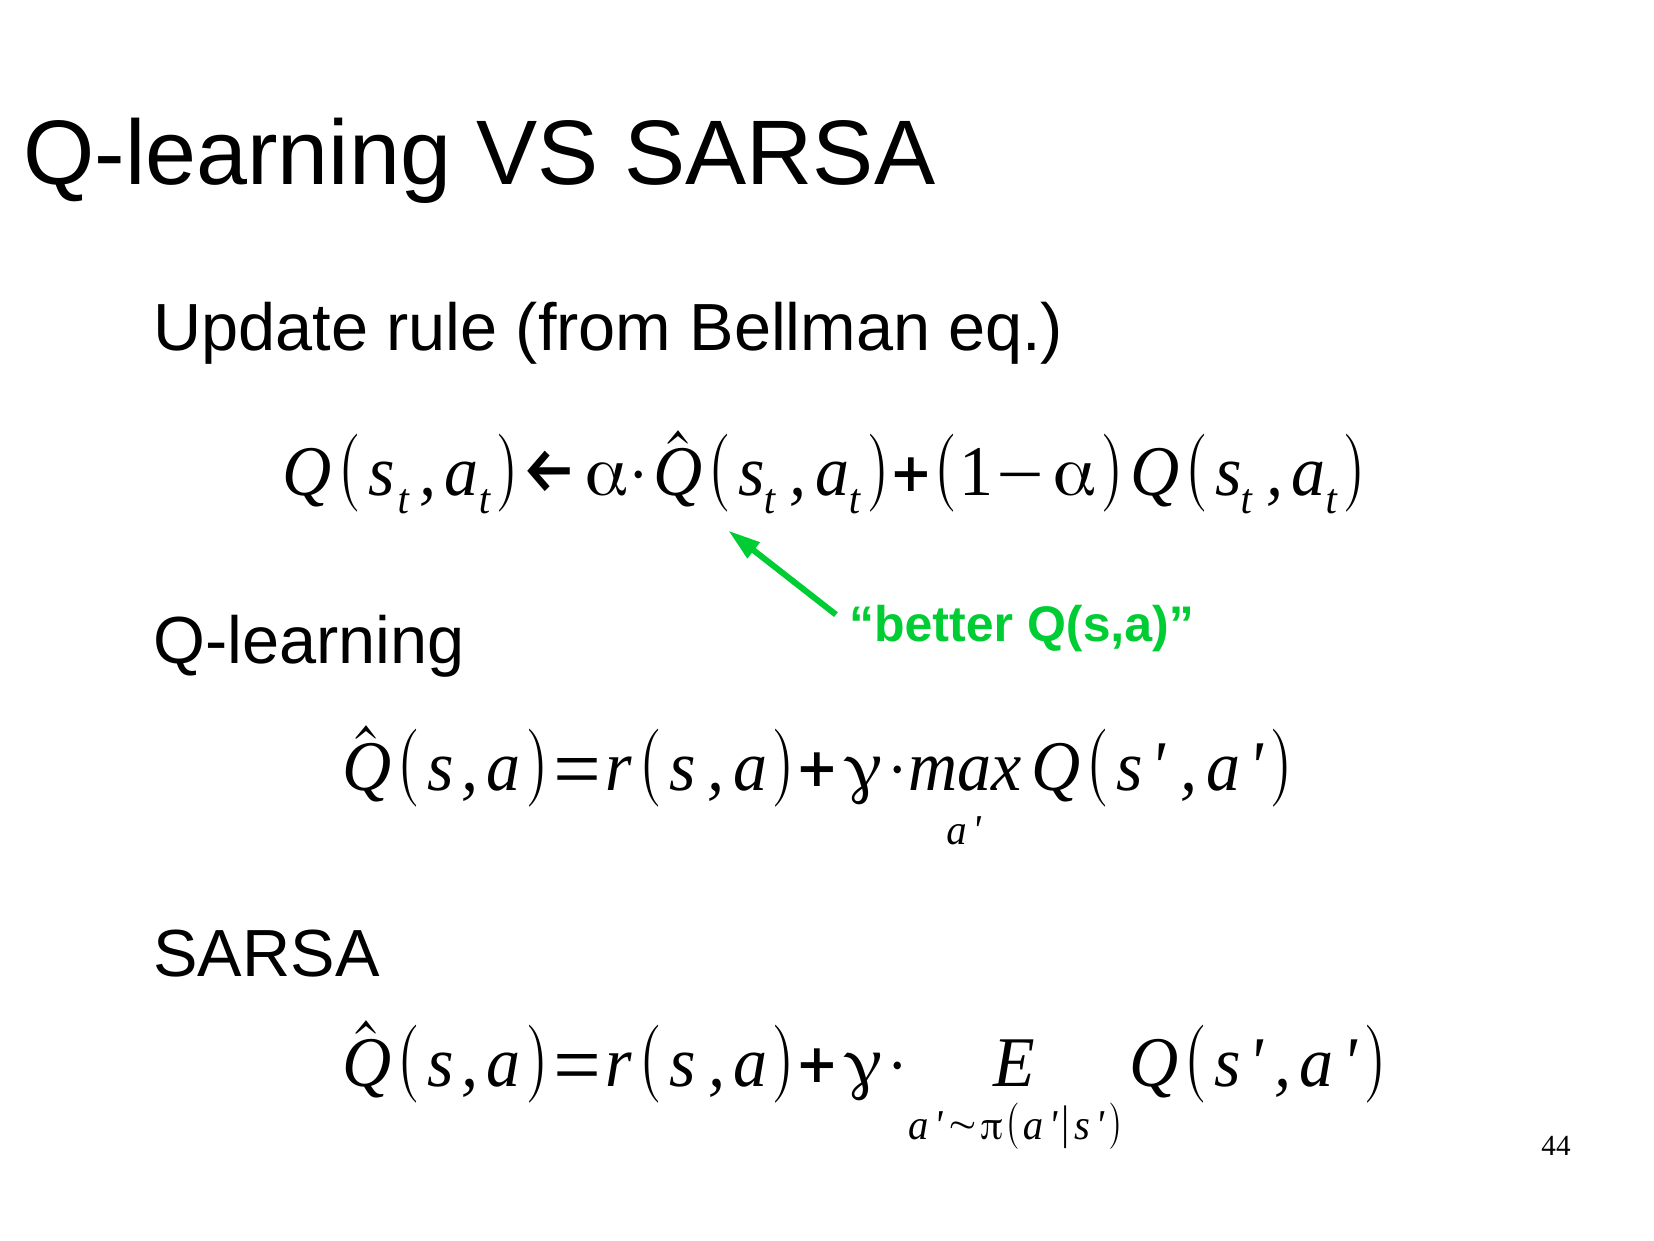

# Q-learning VS SARSA
Update rule (from Bellman eq.)
Q-learning
SARSA
“better Q(s,a)”
44